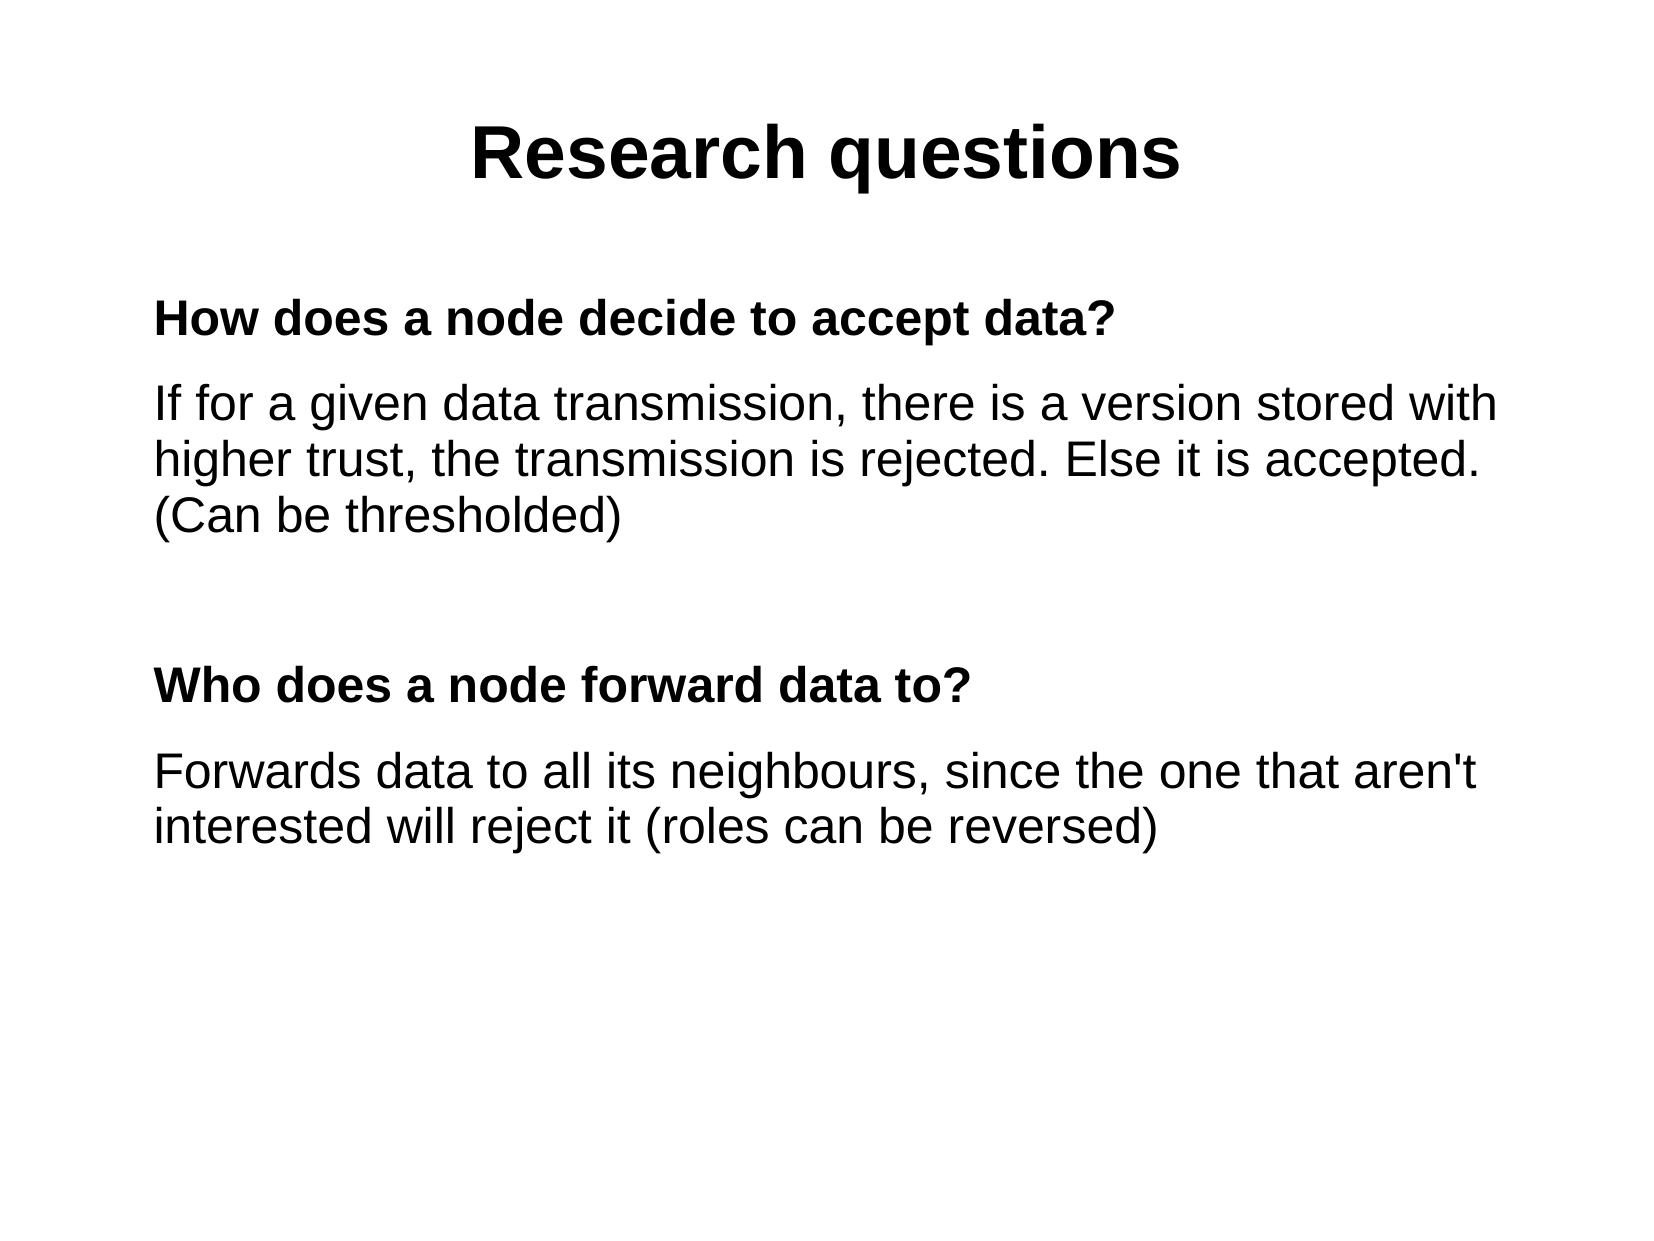

# Research questions
How does a node decide to accept data?
If for a given data transmission, there is a version stored with higher trust, the transmission is rejected. Else it is accepted. (Can be thresholded)
Who does a node forward data to?
Forwards data to all its neighbours, since the one that aren't interested will reject it (roles can be reversed)